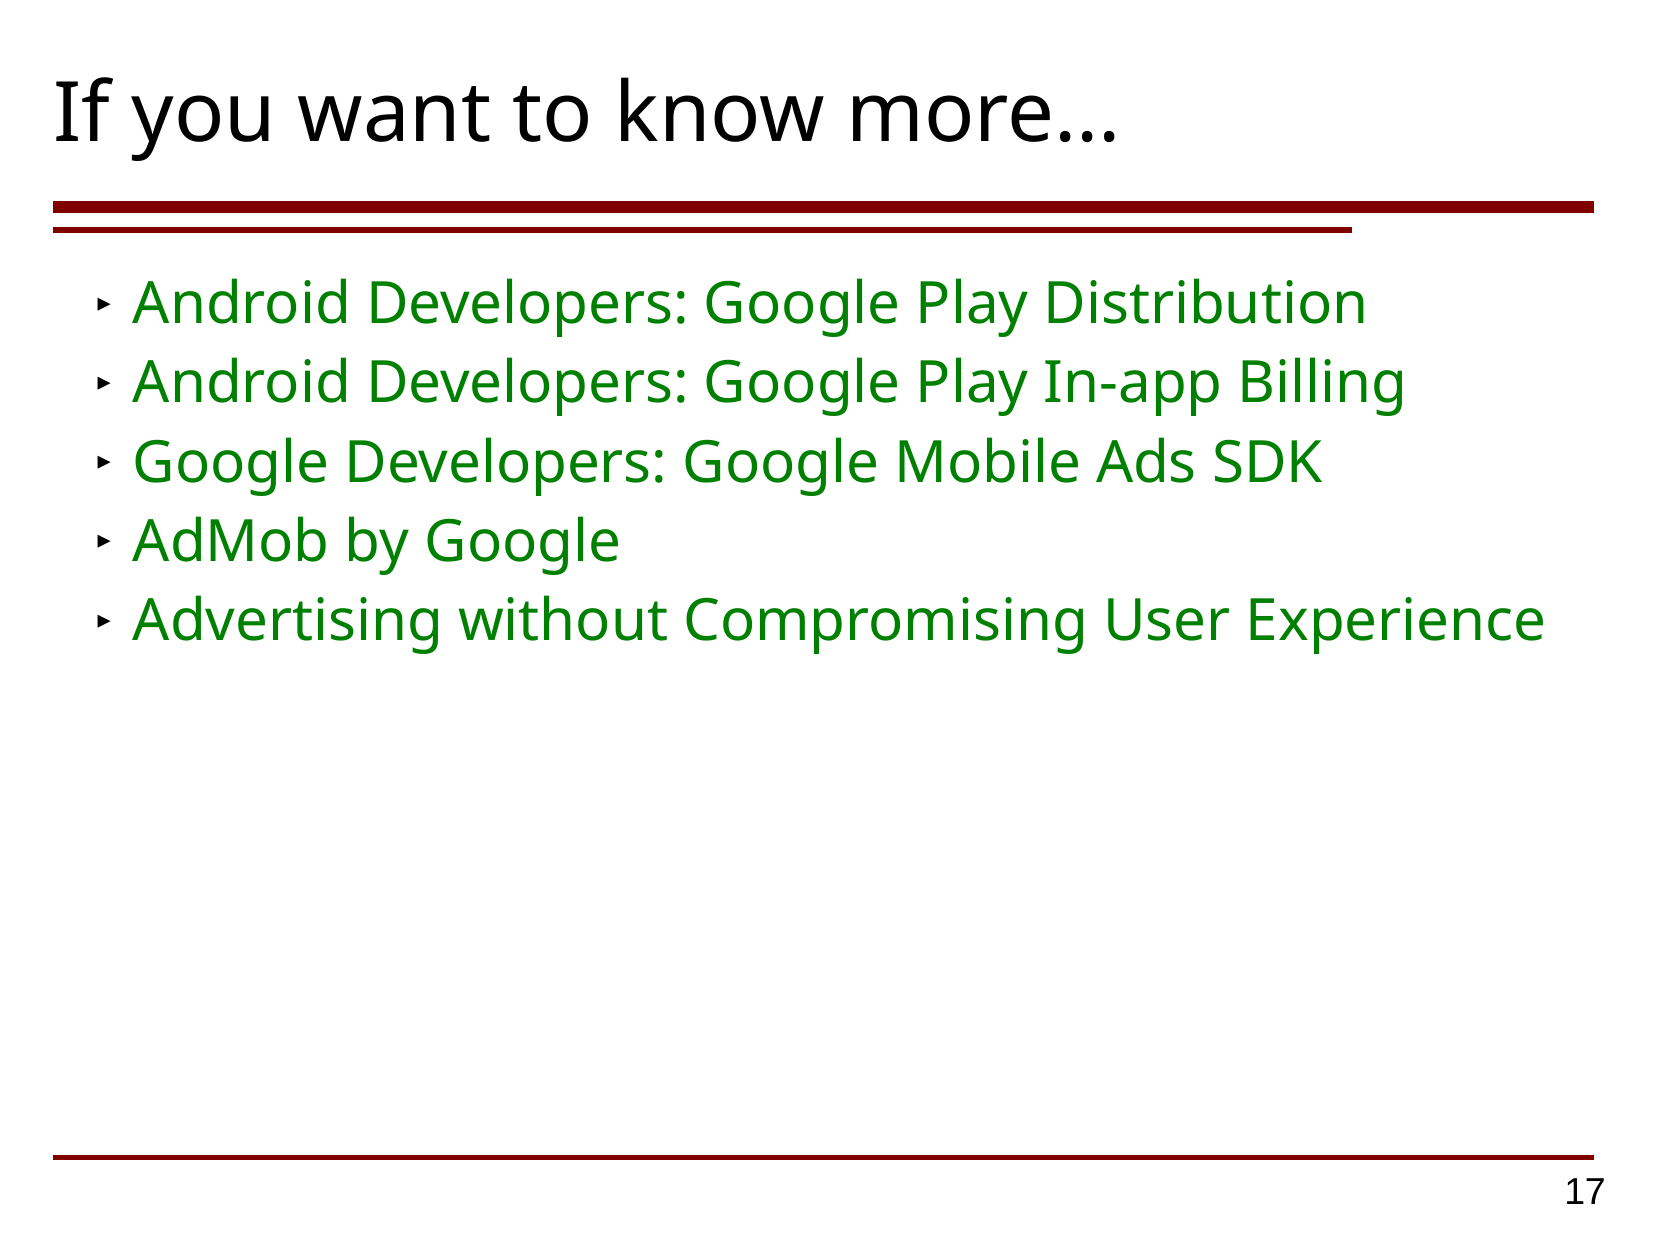

# If you want to know more...
Android Developers: Google Play Distribution
Android Developers: Google Play In-app Billing
Google Developers: Google Mobile Ads SDK
AdMob by Google
Advertising without Compromising User Experience